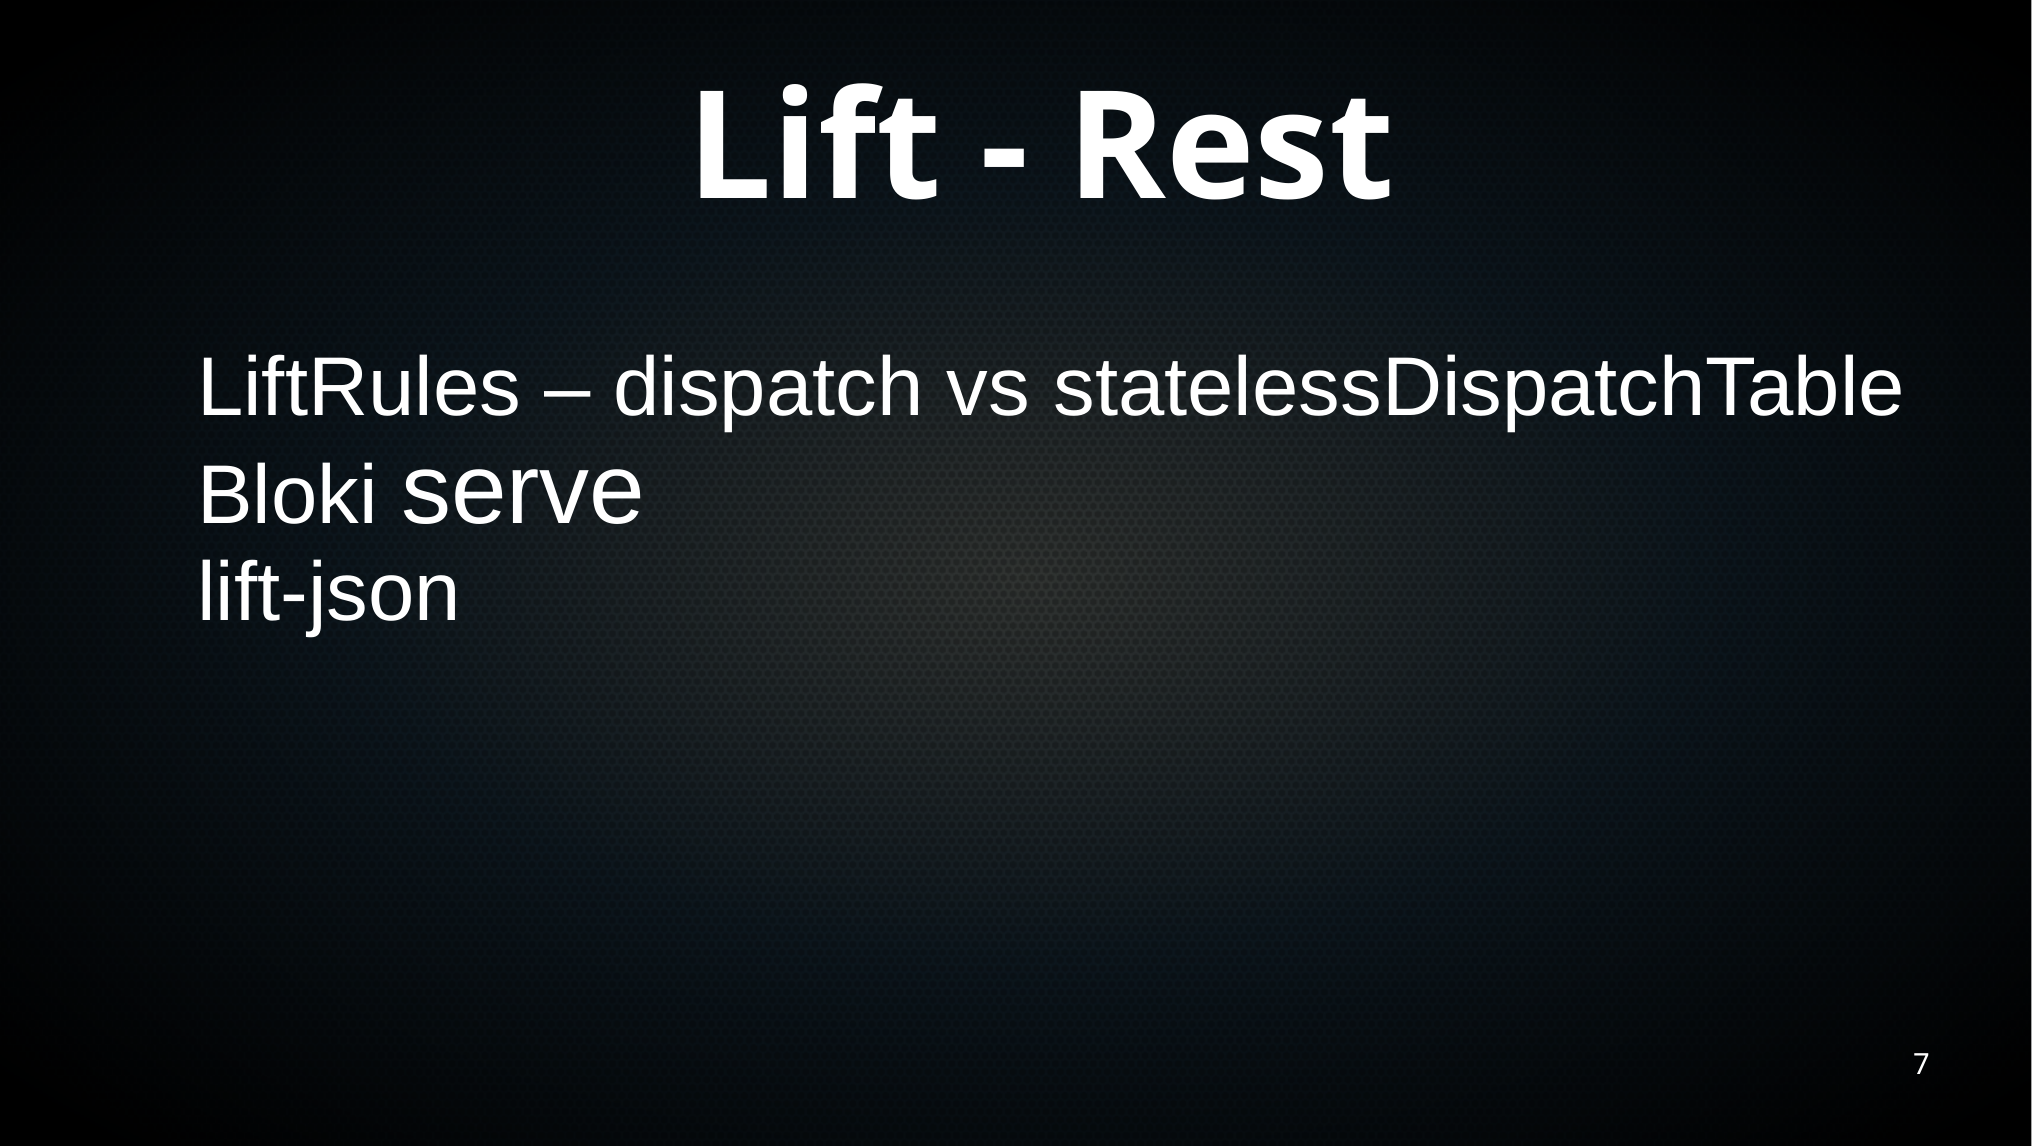

# Lift - Rest
LiftRules – dispatch vs statelessDispatchTable
Bloki serve
lift-json
7